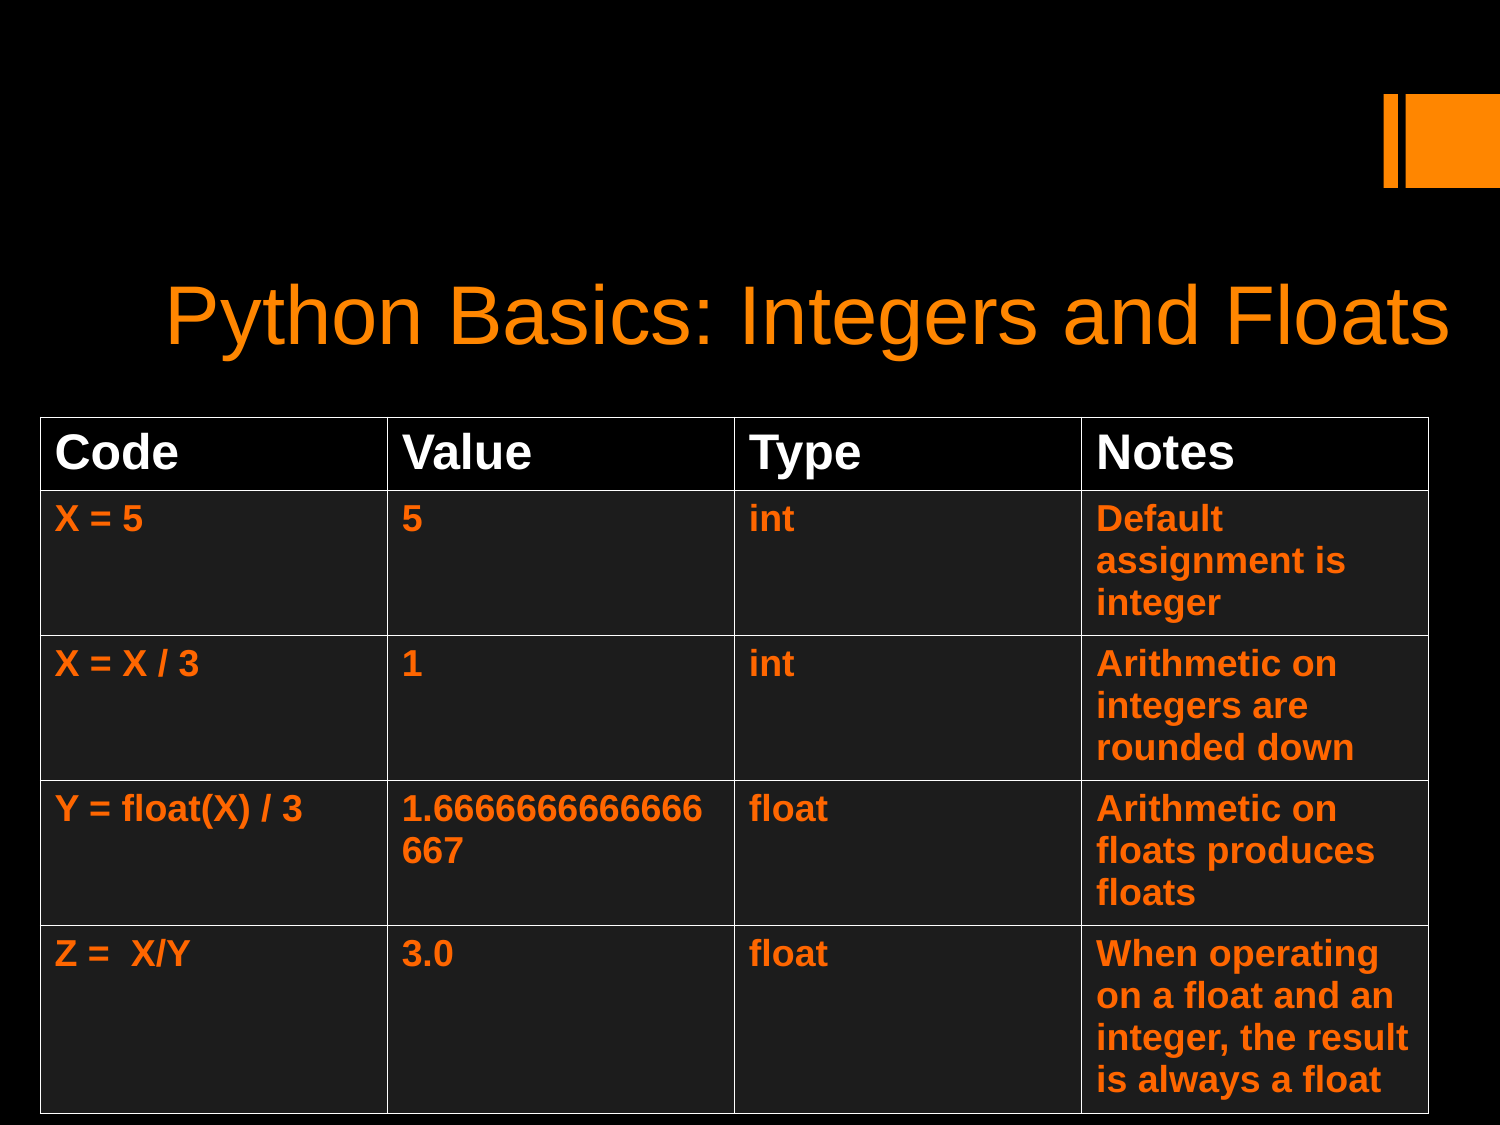

# Python Basics: Integers and Floats
| Code | Value | Type | Notes |
| --- | --- | --- | --- |
| X = 5 | 5 | int | Default assignment is integer |
| X = X / 3 | 1 | int | Arithmetic on integers are rounded down |
| Y = float(X) / 3 | 1.6666666666666667 | float | Arithmetic on floats produces floats |
| Z = X/Y | 3.0 | float | When operating on a float and an integer, the result is always a float |